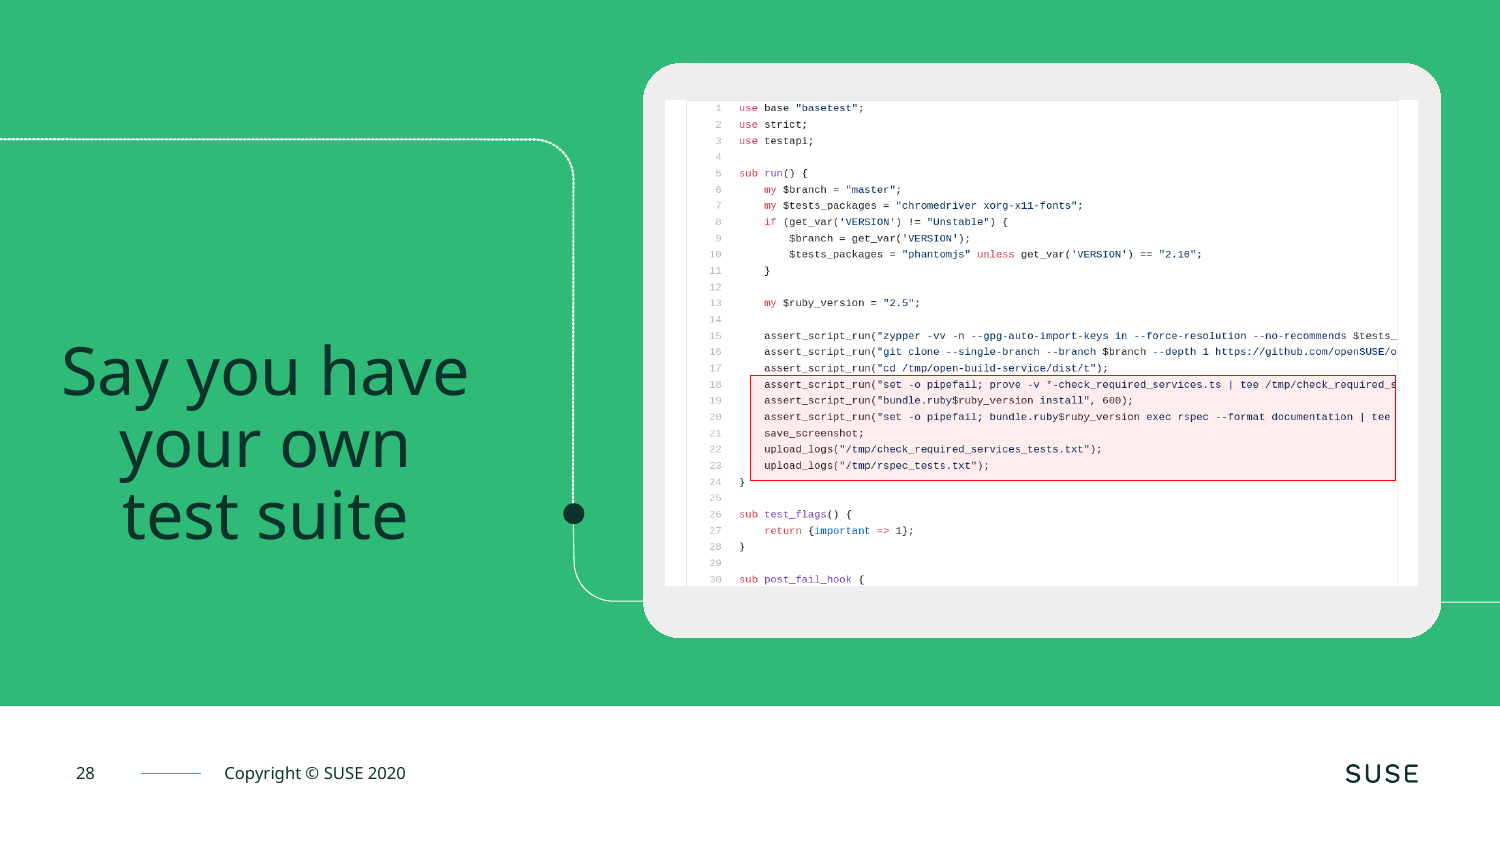

Picture
# Say you have your own test suite